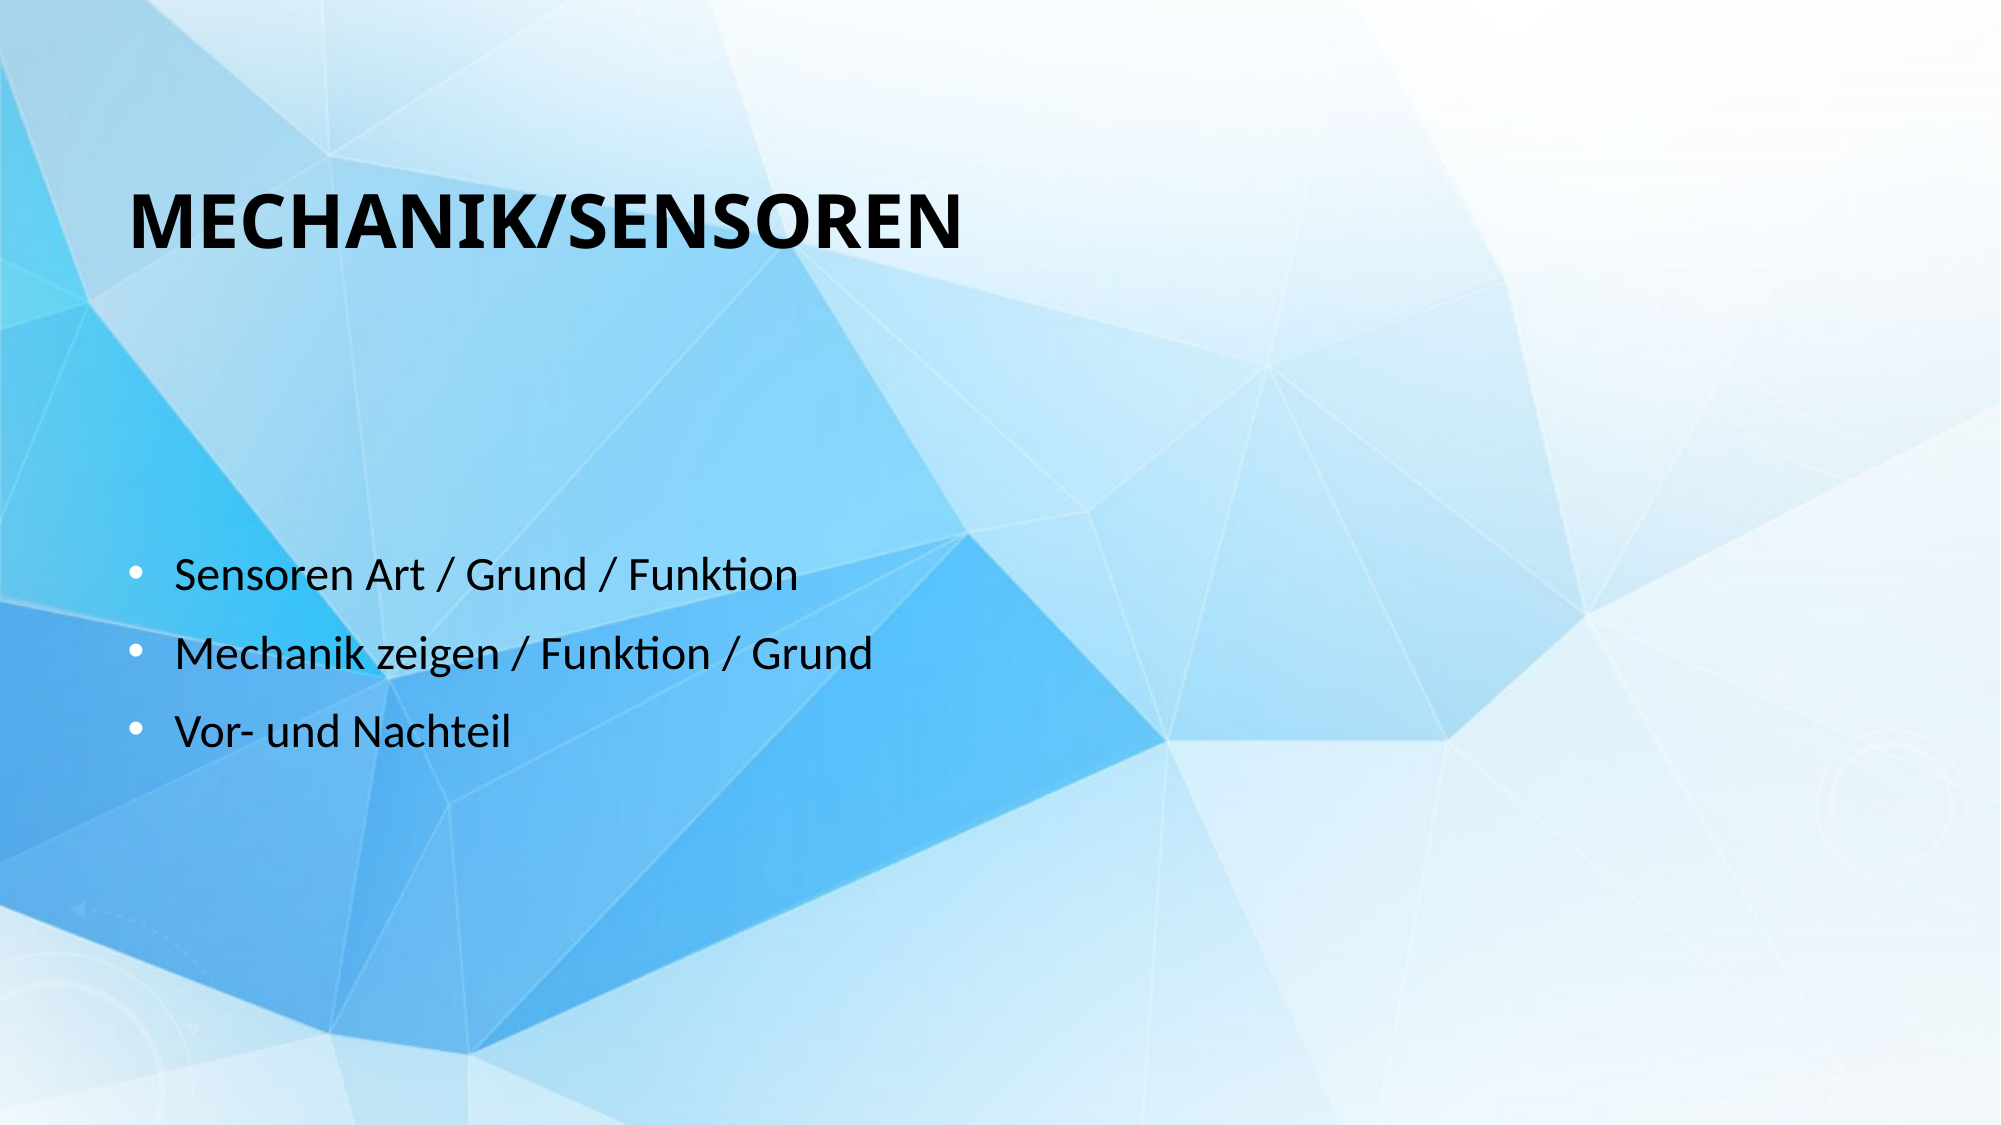

# Mechanik/Sensoren
Sensoren Art / Grund / Funktion
Mechanik zeigen / Funktion / Grund
Vor- und Nachteil